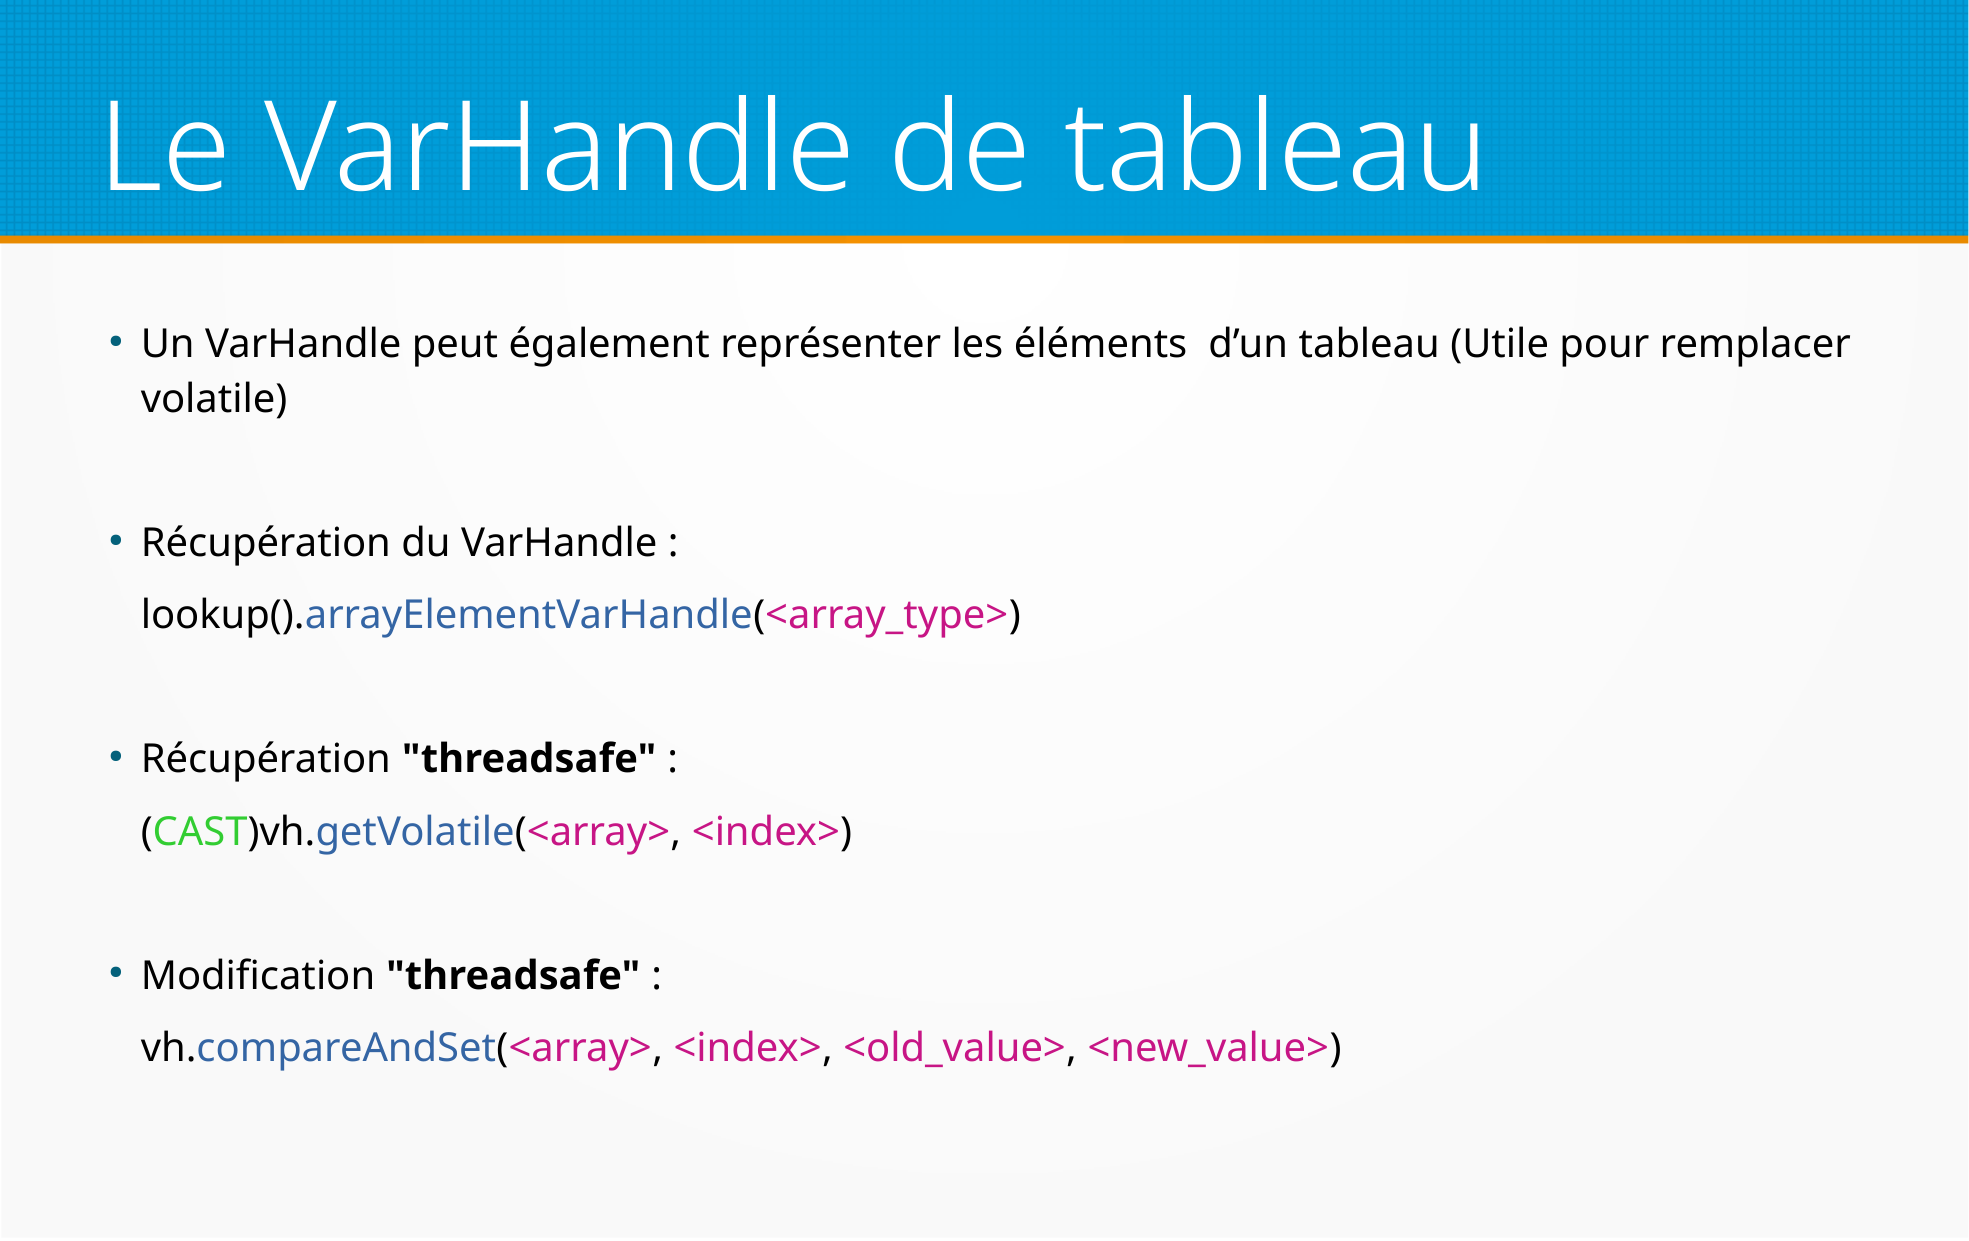

# Le VarHandle de tableau
Un VarHandle peut également représenter les éléments d’un tableau (Utile pour remplacer volatile)
Récupération du VarHandle :
lookup().arrayElementVarHandle(<array_type>)
Récupération "threadsafe" :
(CAST)vh.getVolatile(<array>, <index>)
Modification "threadsafe" :
vh.compareAndSet(<array>, <index>, <old_value>, <new_value>)